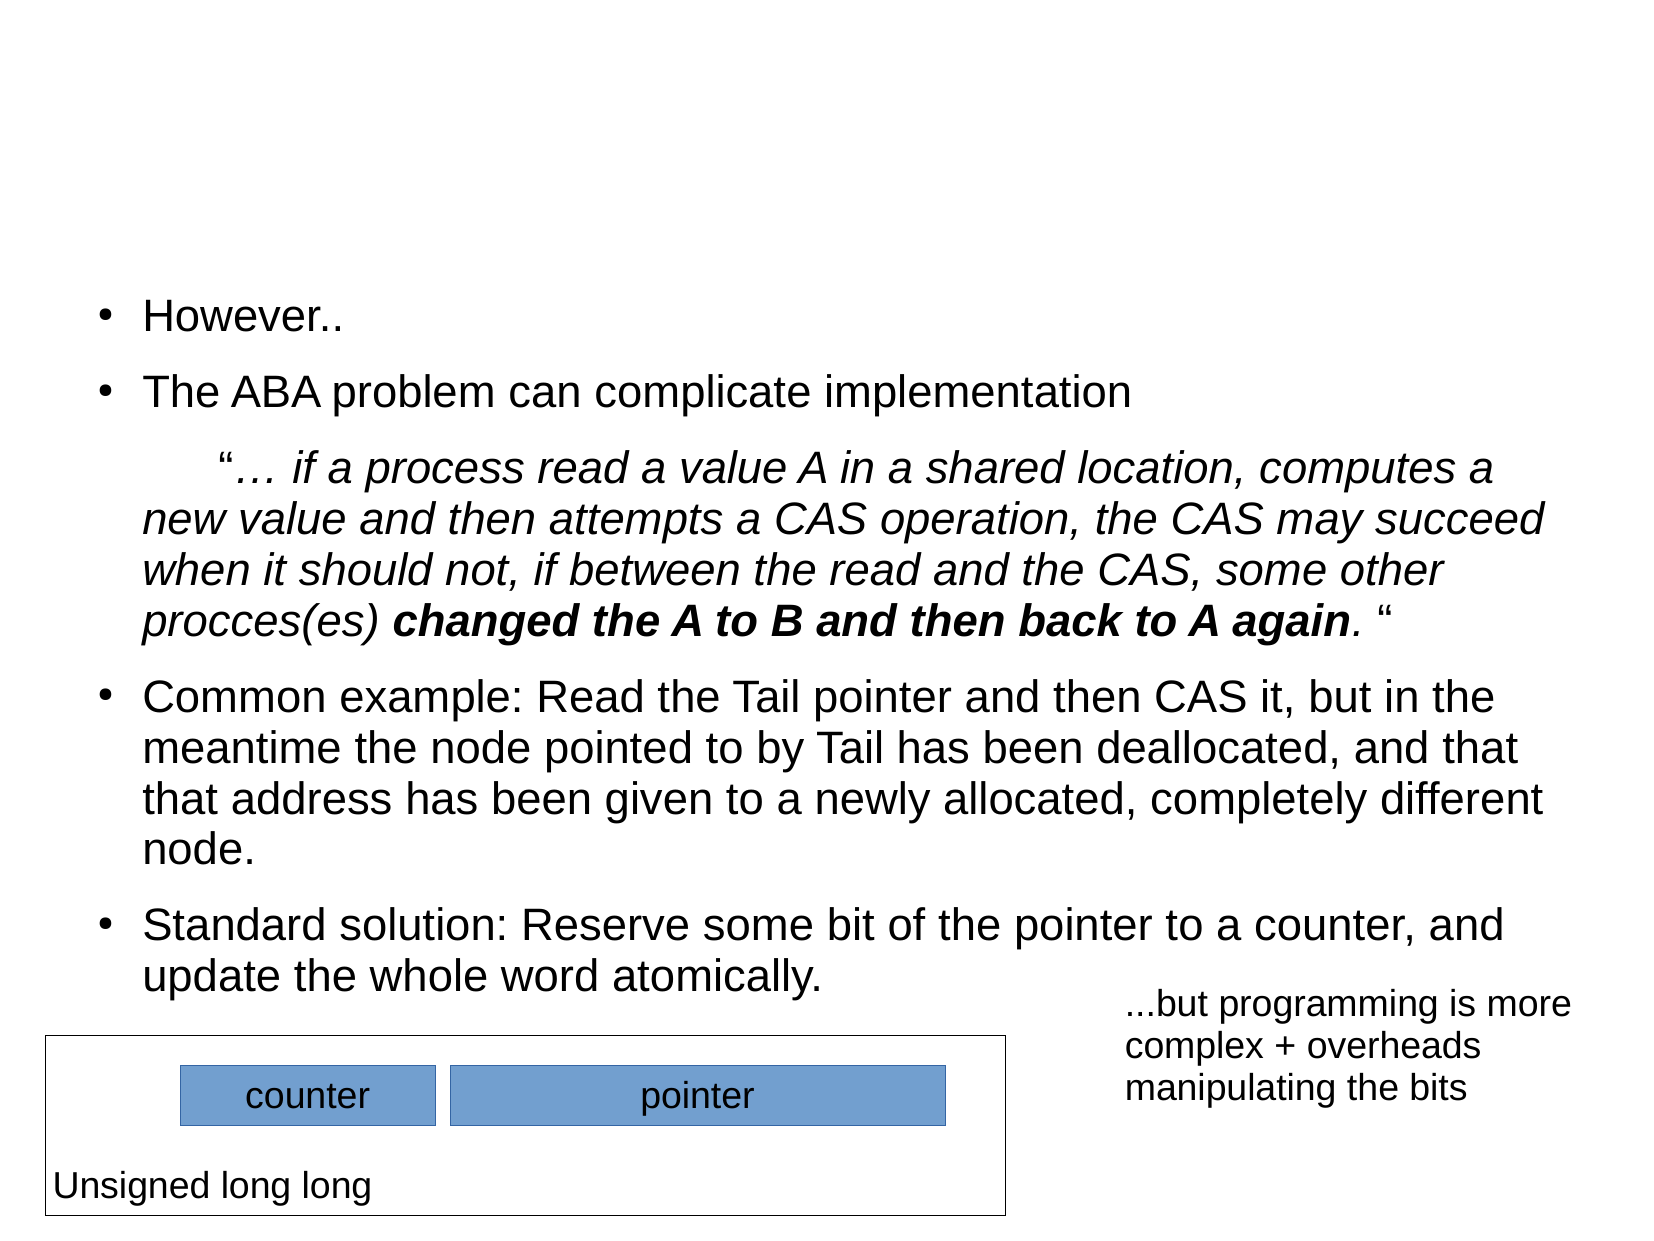

#
However..
The ABA problem can complicate implementation
 “… if a process read a value A in a shared location, computes a new value and then attempts a CAS operation, the CAS may succeed when it should not, if between the read and the CAS, some other procces(es) changed the A to B and then back to A again. “
Common example: Read the Tail pointer and then CAS it, but in the meantime the node pointed to by Tail has been deallocated, and that that address has been given to a newly allocated, completely different node.
Standard solution: Reserve some bit of the pointer to a counter, and update the whole word atomically.
...but programming is more complex + overheads manipulating the bits
counter
pointer
Unsigned long long